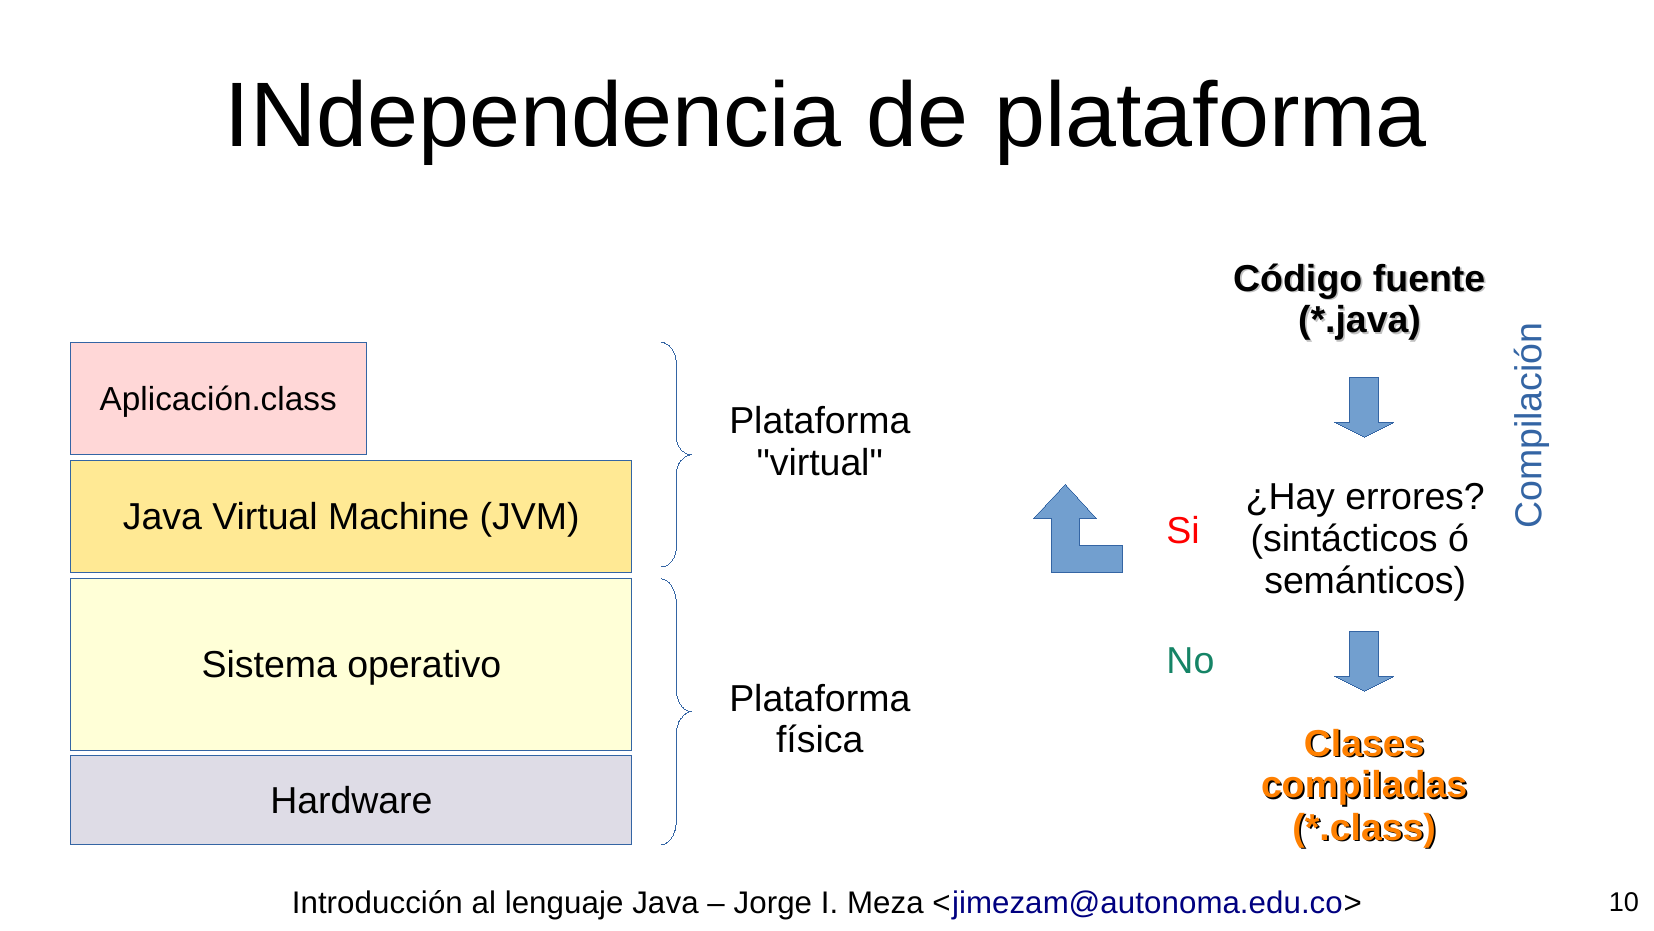

# INdependencia de plataforma
Código fuente
(*.java)
Aplicación.class
Plataforma
"virtual"
Compilación
Java Virtual Machine (JVM)
¿Hay errores?
(sintácticos ó
semánticos)
Si
Sistema operativo
No
Plataforma
física
Clases
compiladas
(*.class)
Hardware